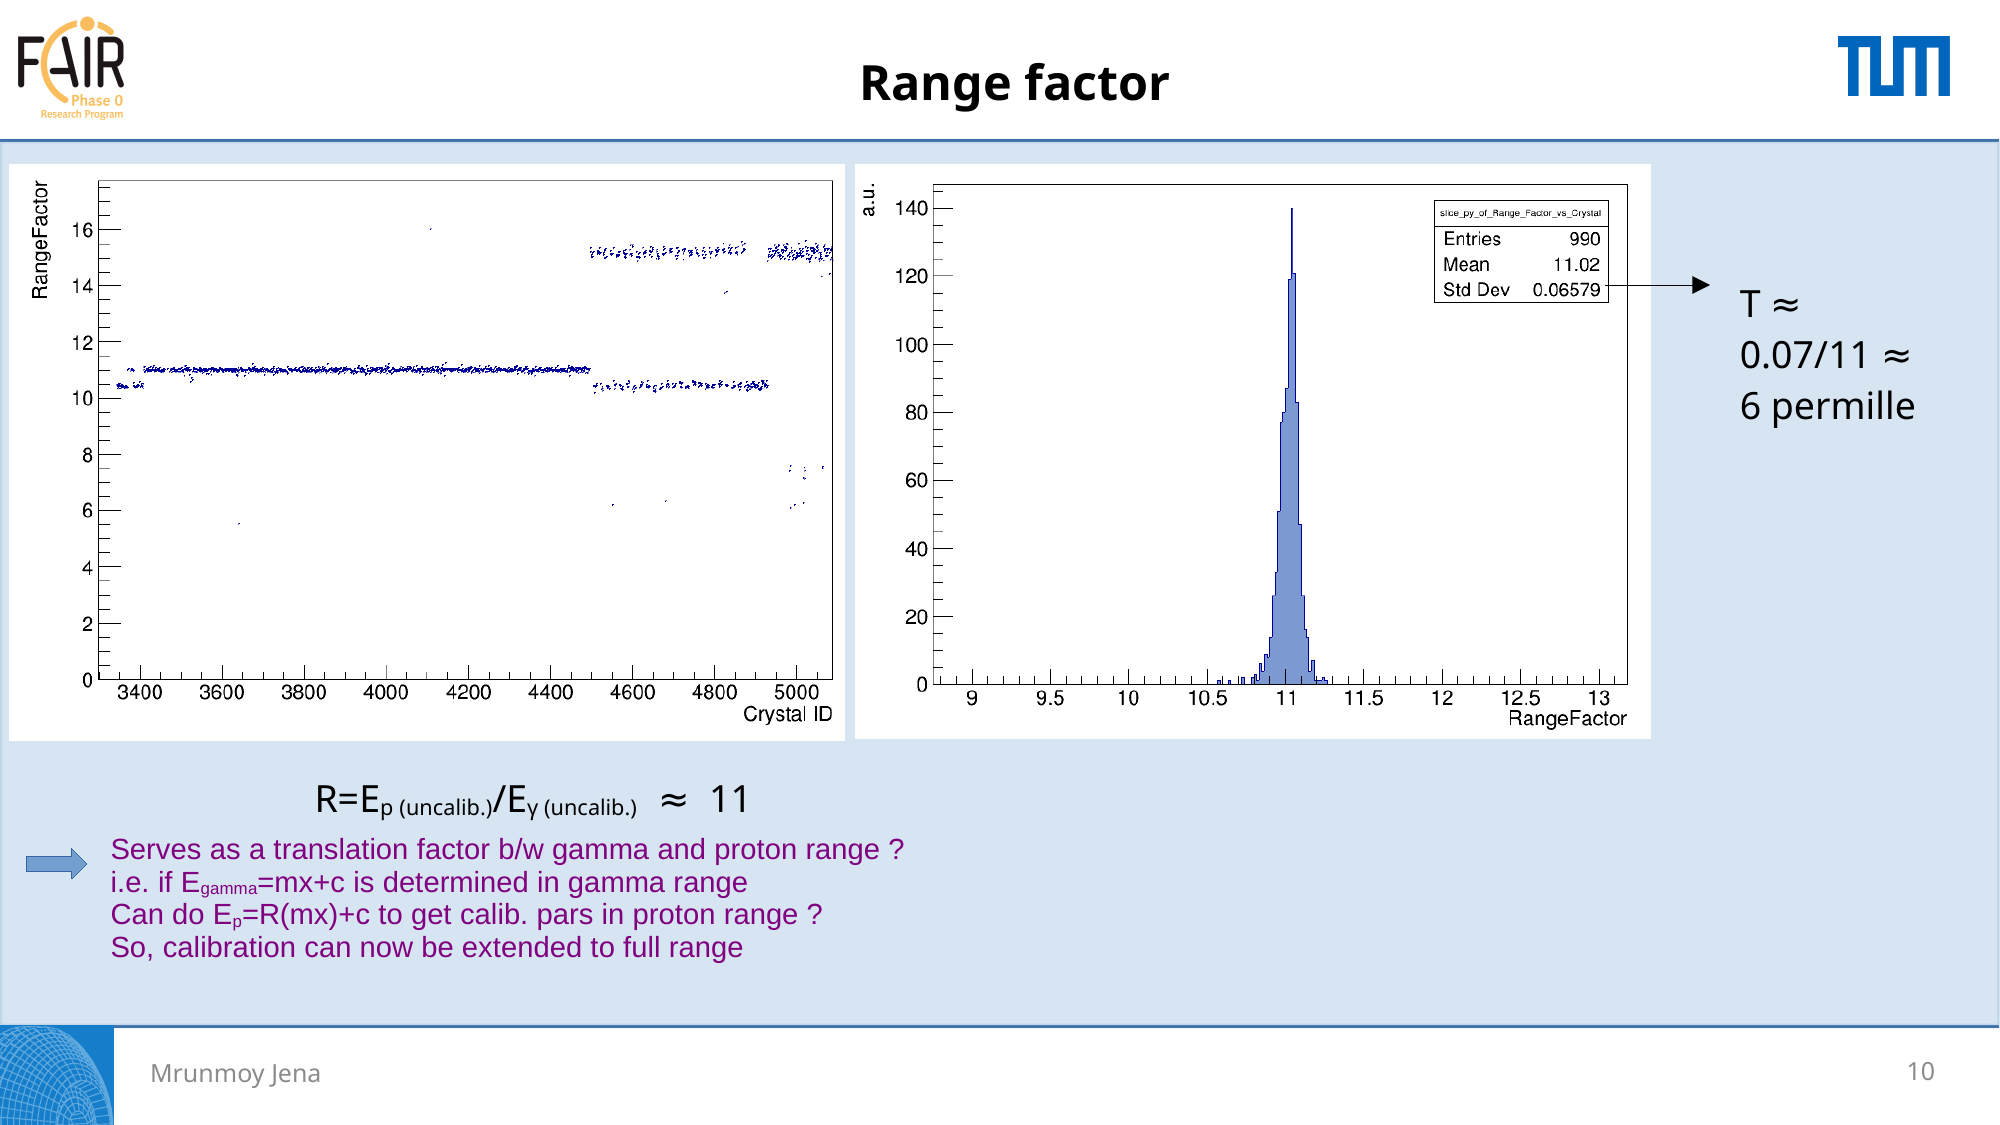

# Range factor
T ≈ 0.07/11 ≈ 6 permille
R=Ep (uncalib.)/Eγ (uncalib.) ≈ 11
Serves as a translation factor b/w gamma and proton range ?
i.e. if Egamma=mx+c is determined in gamma range
Can do Ep=R(mx)+c to get calib. pars in proton range ?
So, calibration can now be extended to full range
10